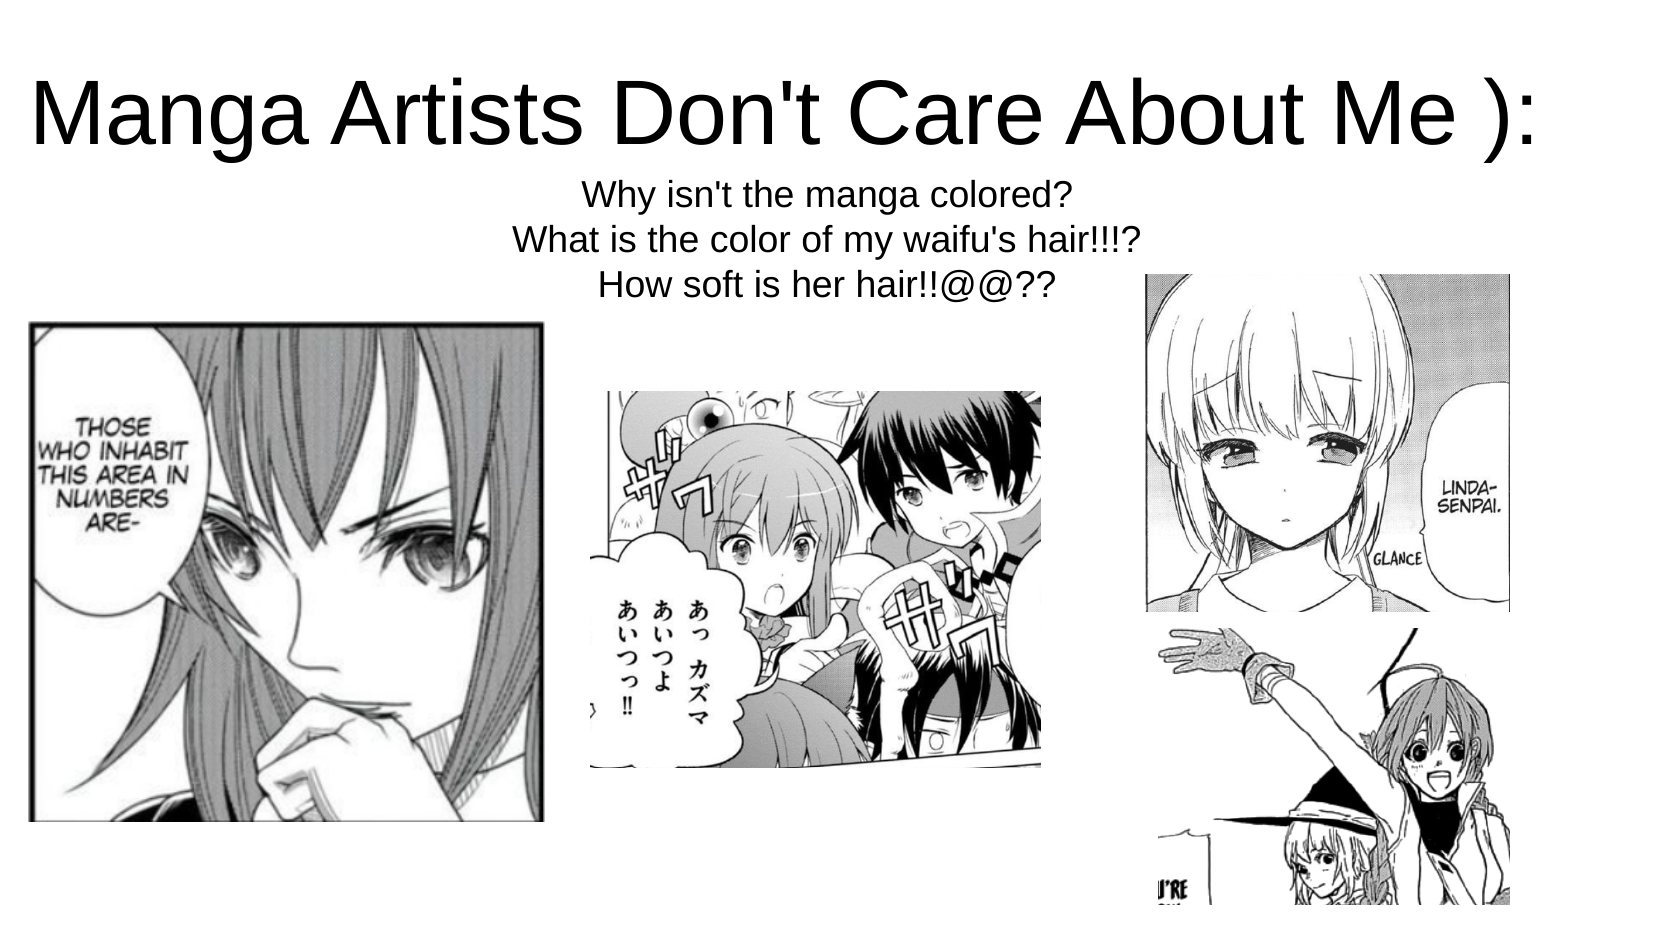

# Manga Artists Don't Care About Me ):
Why isn't the manga colored?
What is the color of my waifu's hair!!!?
How soft is her hair!!@@??